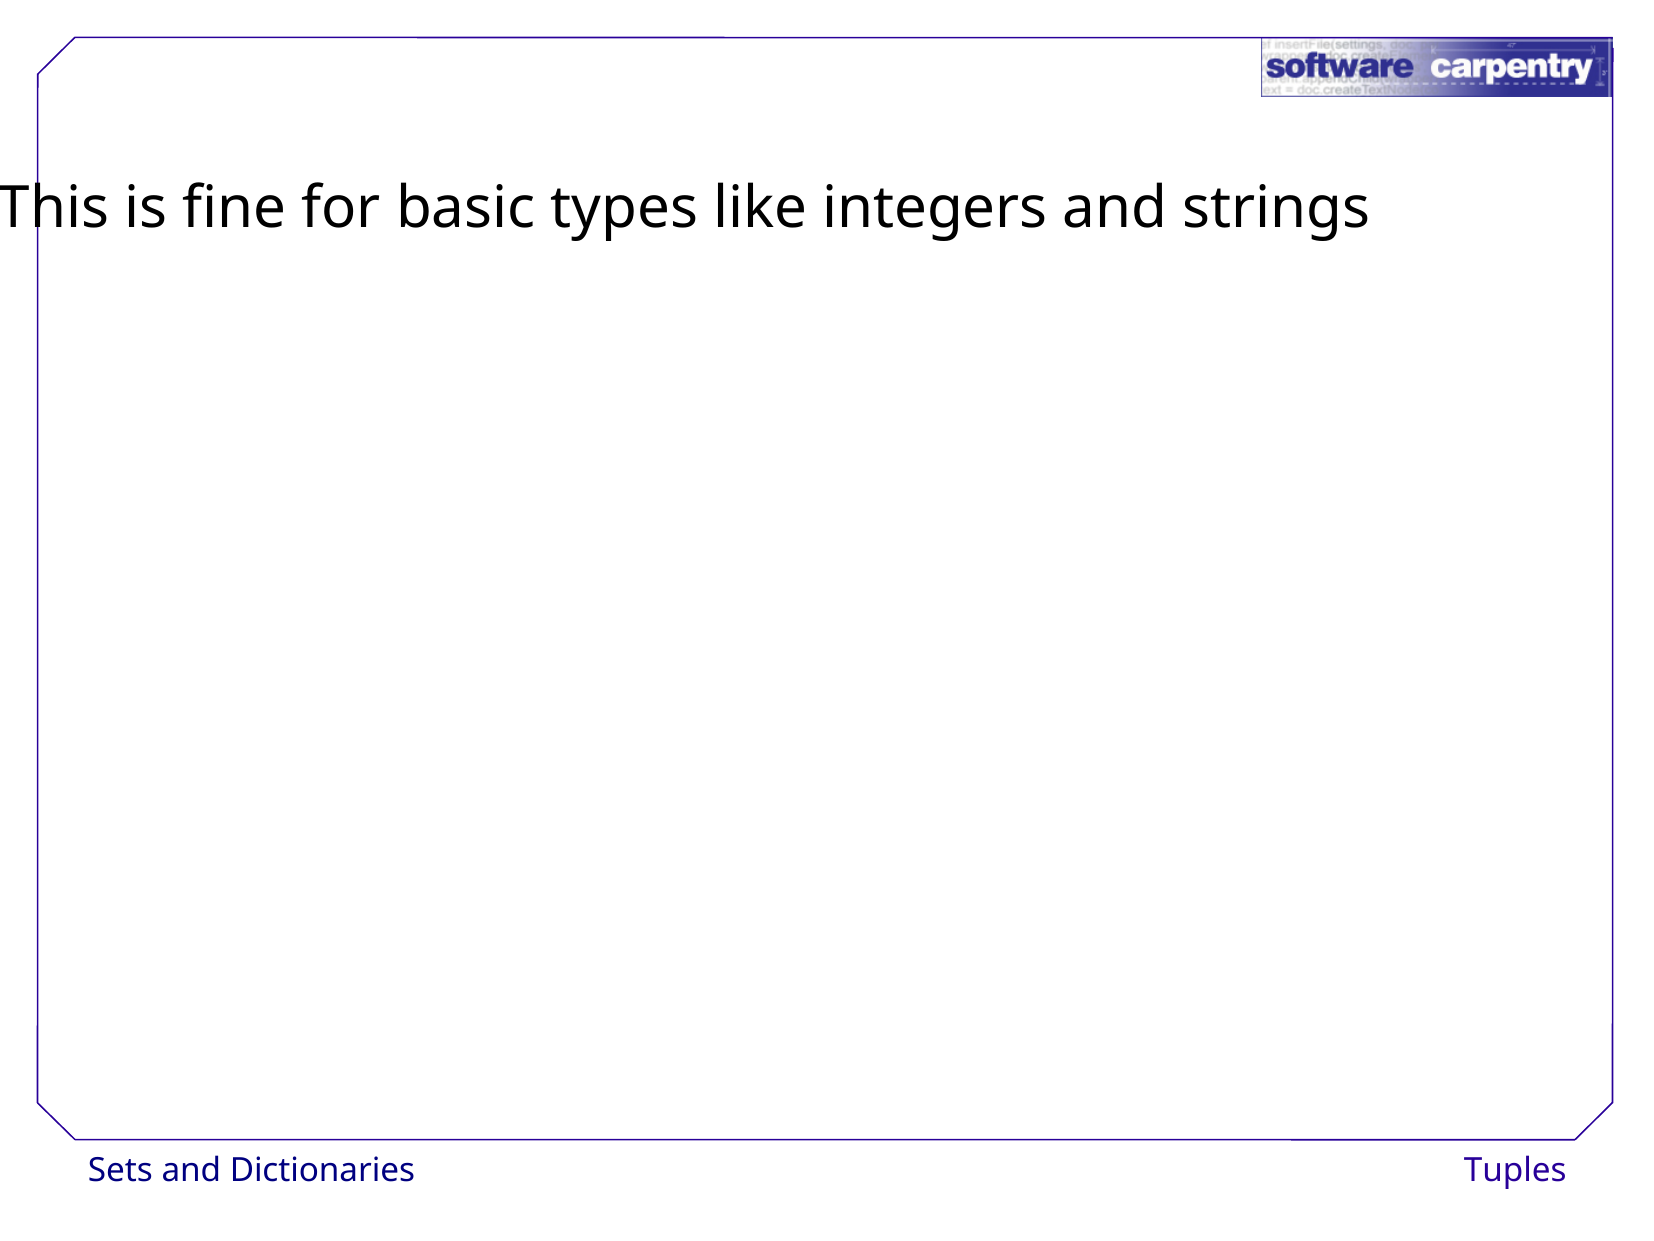

This is fine for basic types like integers and strings